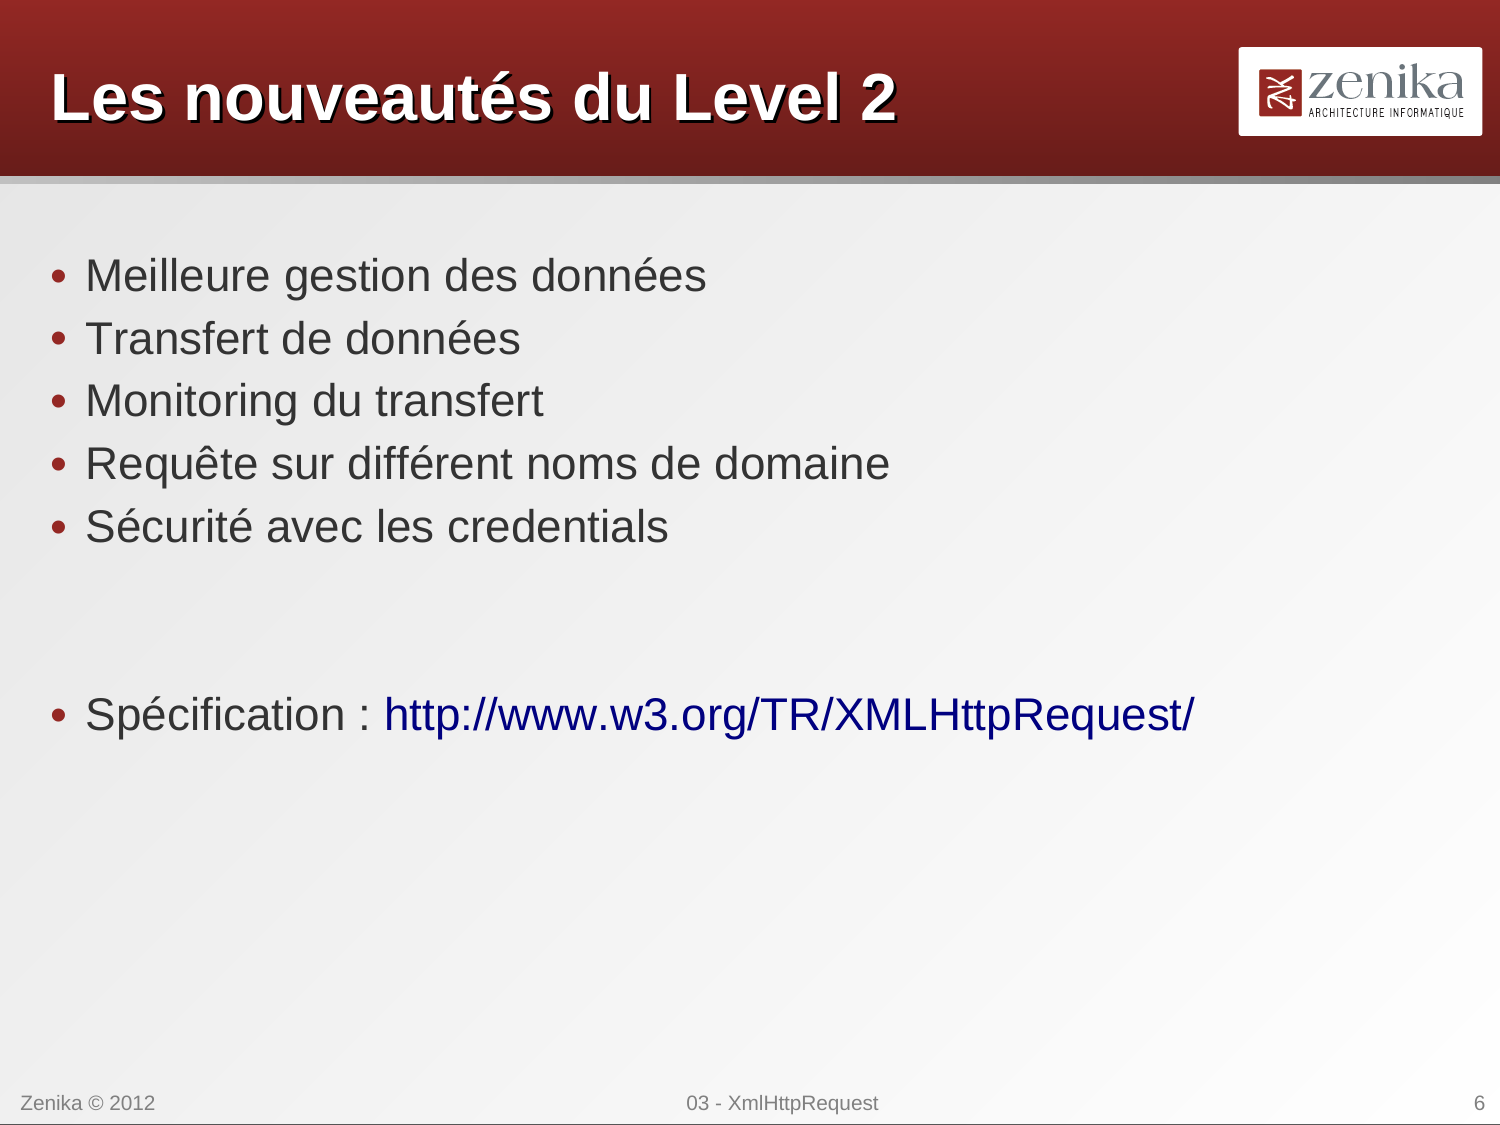

# Les nouveautés du Level 2
Meilleure gestion des données
Transfert de données
Monitoring du transfert
Requête sur différent noms de domaine
Sécurité avec les credentials
Spécification : http://www.w3.org/TR/XMLHttpRequest/